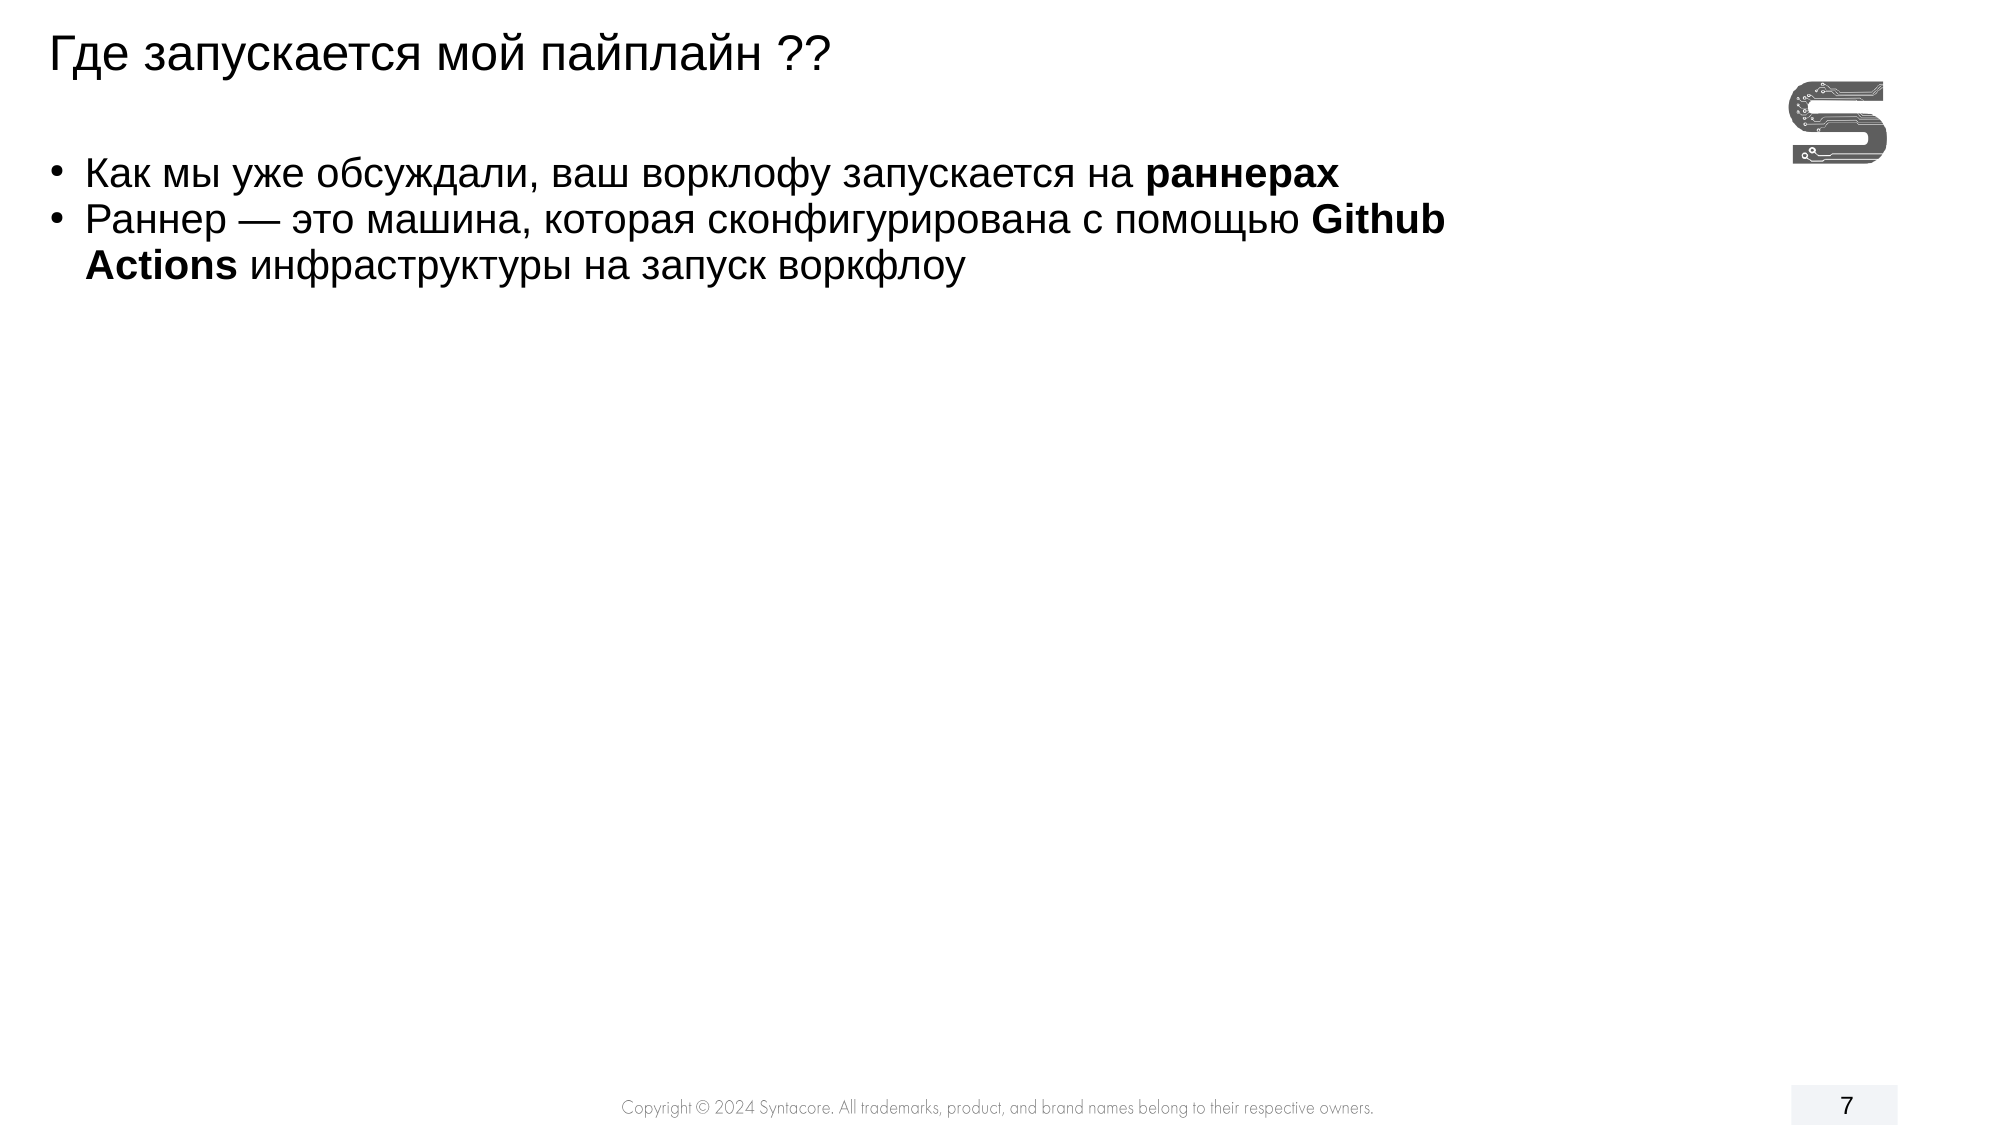

Где запускается мой пайплайн ??
Как мы уже обсуждали, ваш ворклофу запускается на раннерах
Раннер — это машина, которая сконфигурирована с помощью Github Actions инфраструктуры на запуск воркфлоу